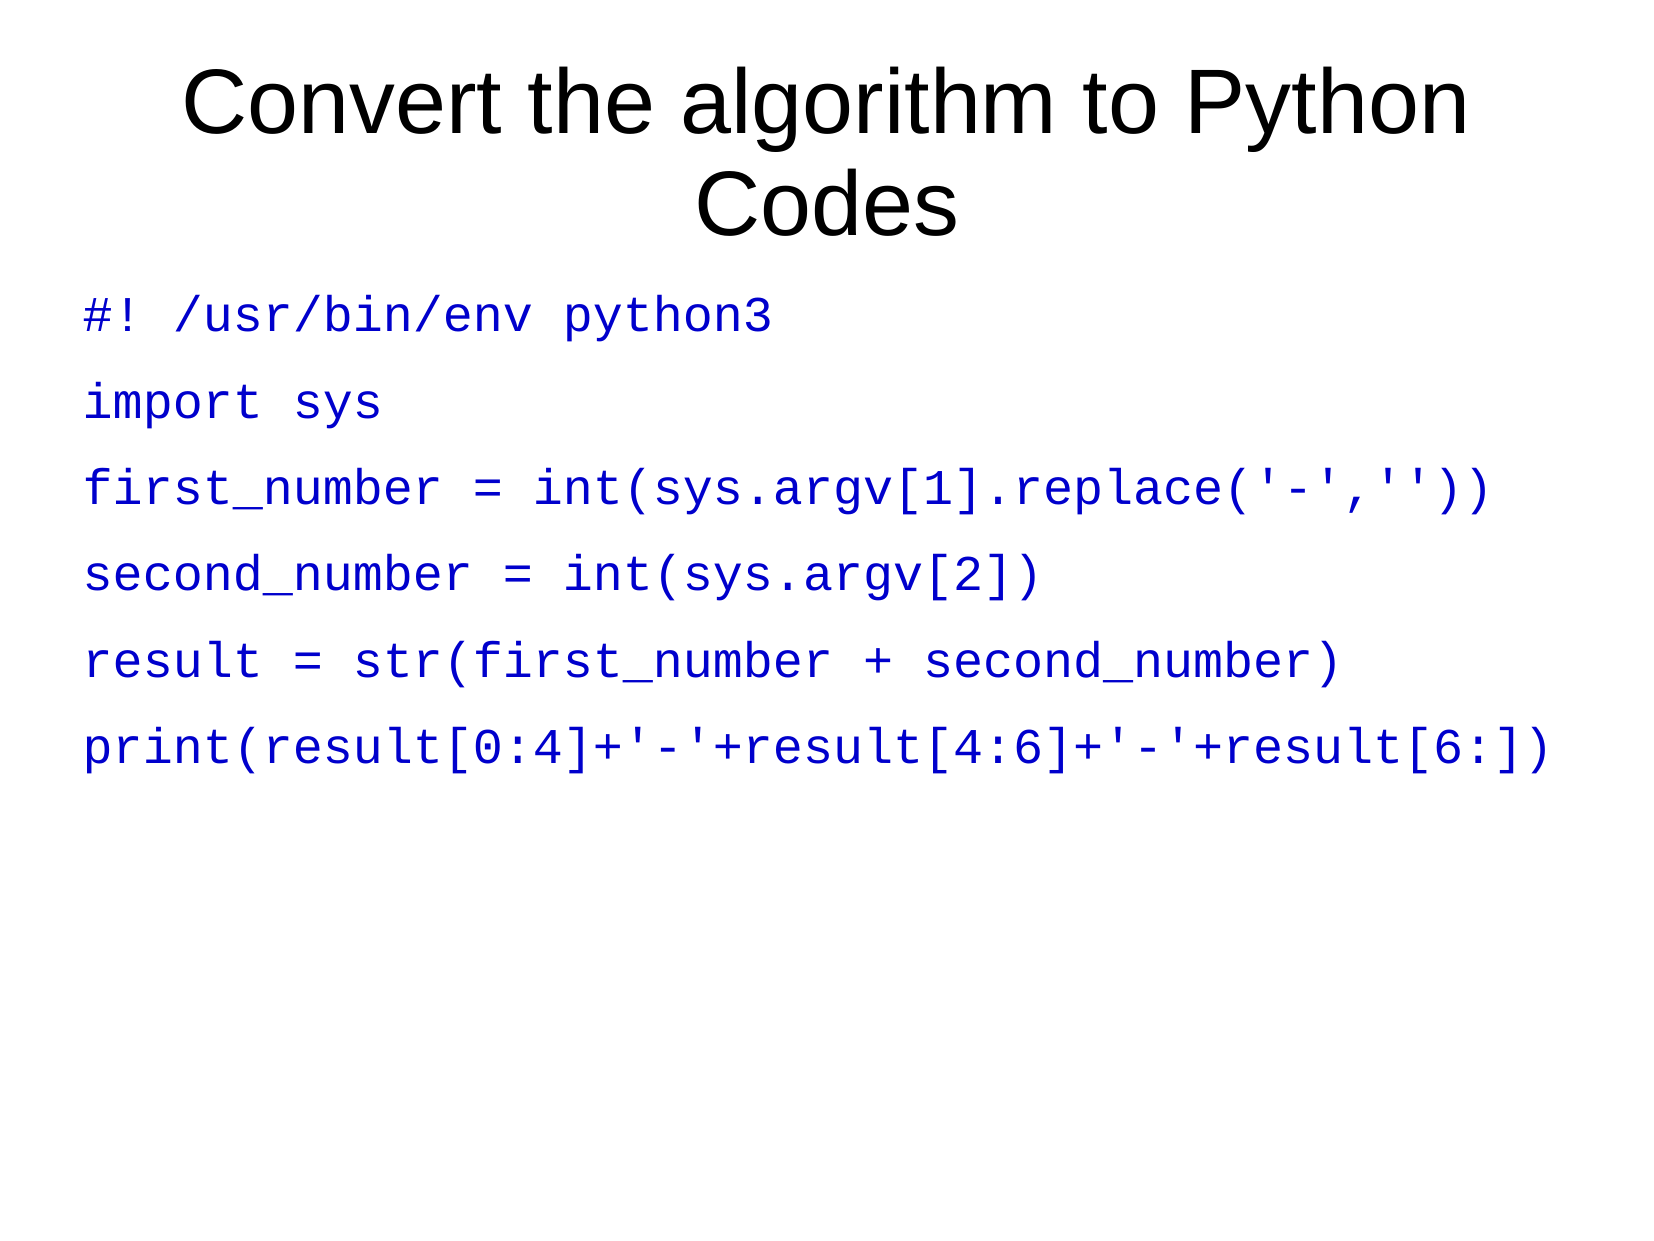

# Convert the algorithm to Python Codes
#! /usr/bin/env python3
import sys
first_number = int(sys.argv[1].replace('-',''))
second_number = int(sys.argv[2])
result = str(first_number + second_number)
print(result[0:4]+'-'+result[4:6]+'-'+result[6:])